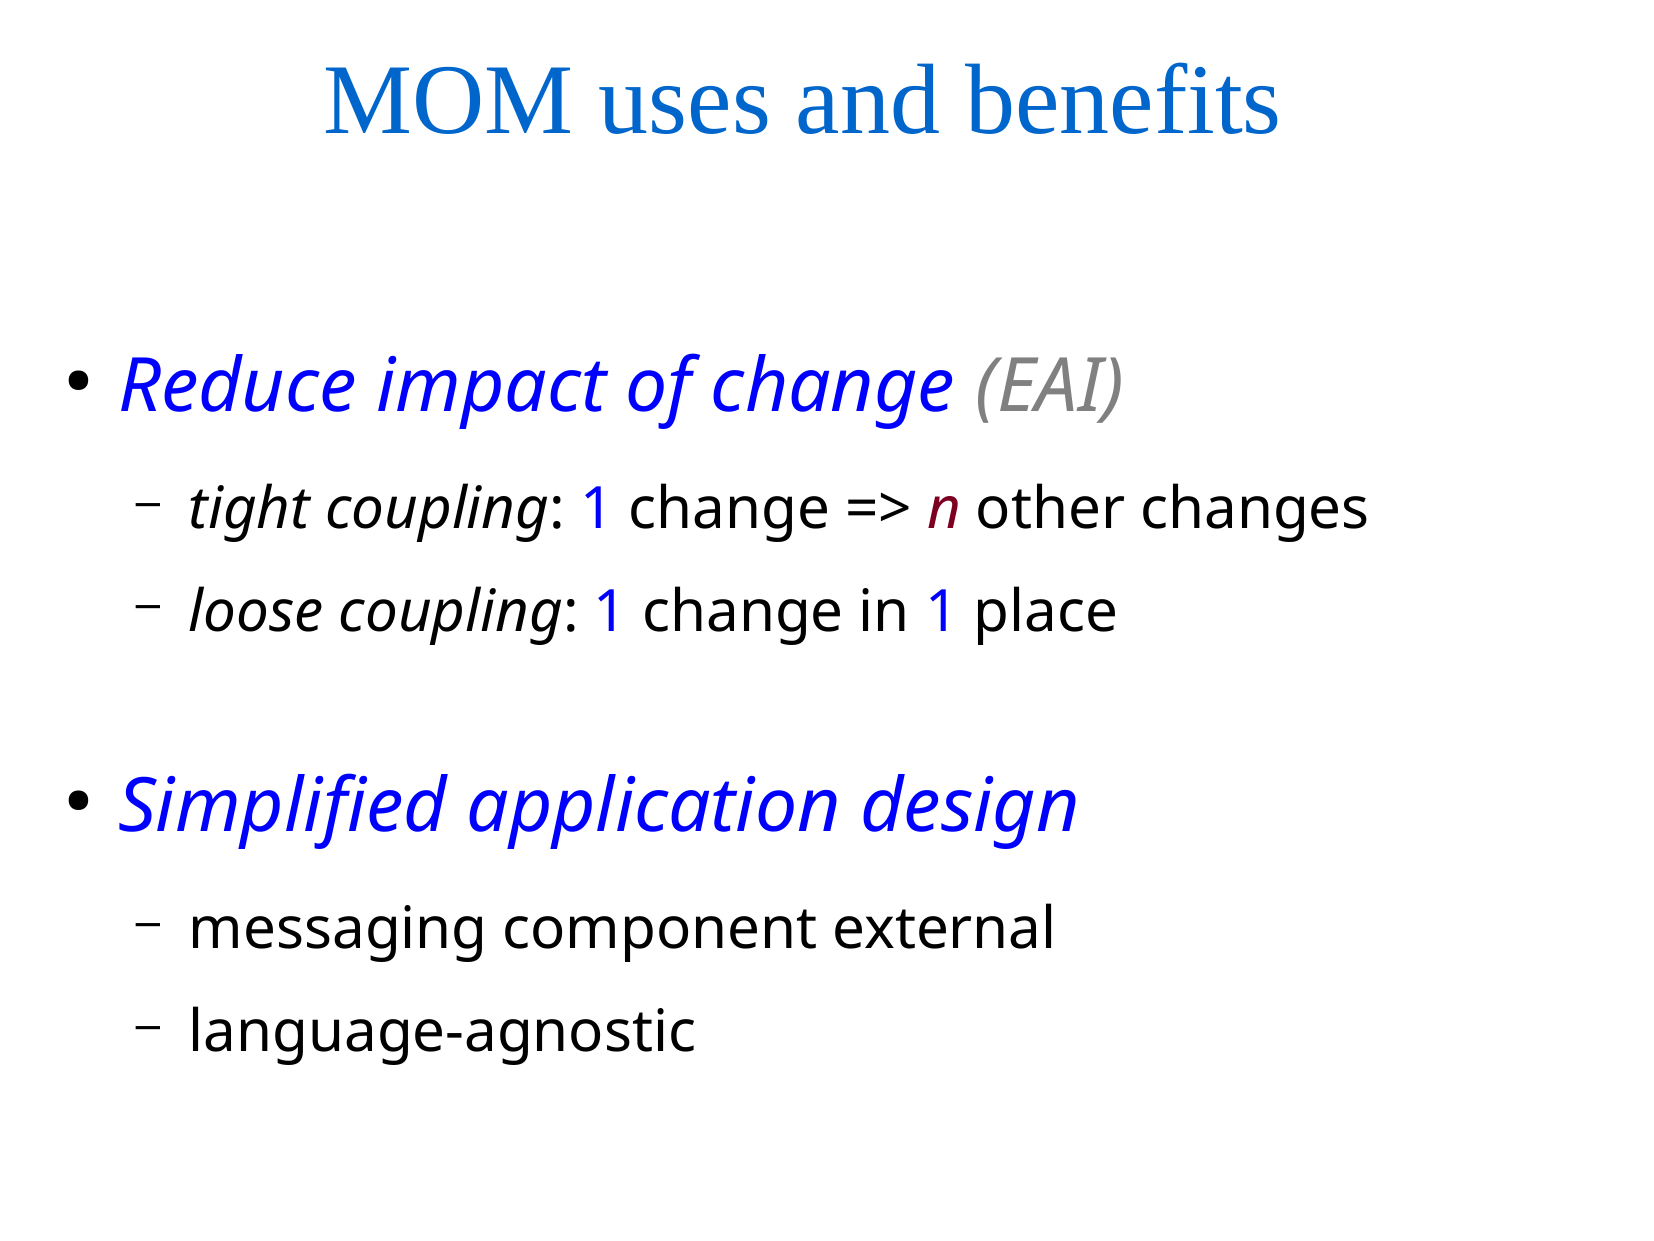

# MOM uses and benefits
Reduce impact of change (EAI)
tight coupling: 1 change => n other changes
loose coupling: 1 change in 1 place
Simplified application design
messaging component external
language-agnostic